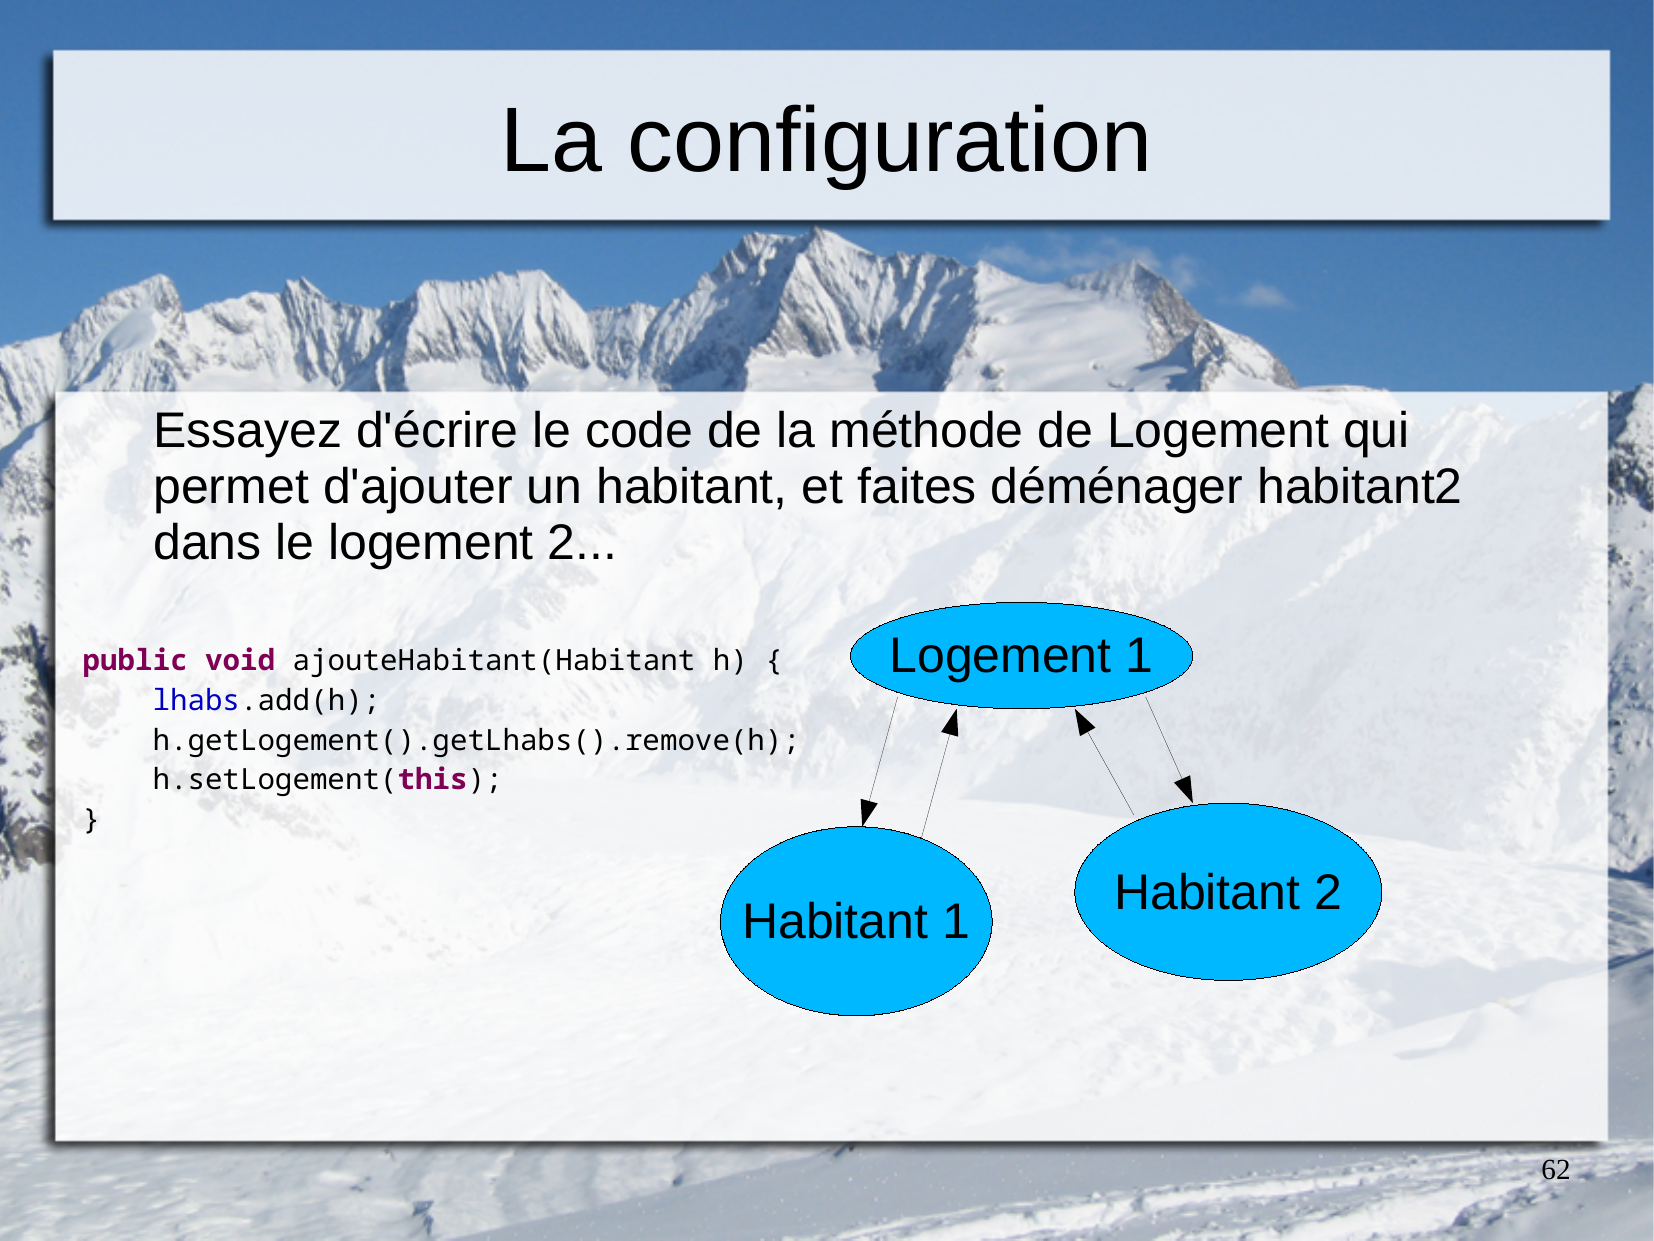

# La configuration
Essayez d'écrire le code de la méthode de Logement qui permet d'ajouter un habitant, et faites déménager habitant2 dans le logement 2...
public void ajouteHabitant(Habitant h) {
 lhabs.add(h);
 h.getLogement().getLhabs().remove(h);
 h.setLogement(this);
}
Logement 1
Habitant 2
Habitant 1
62